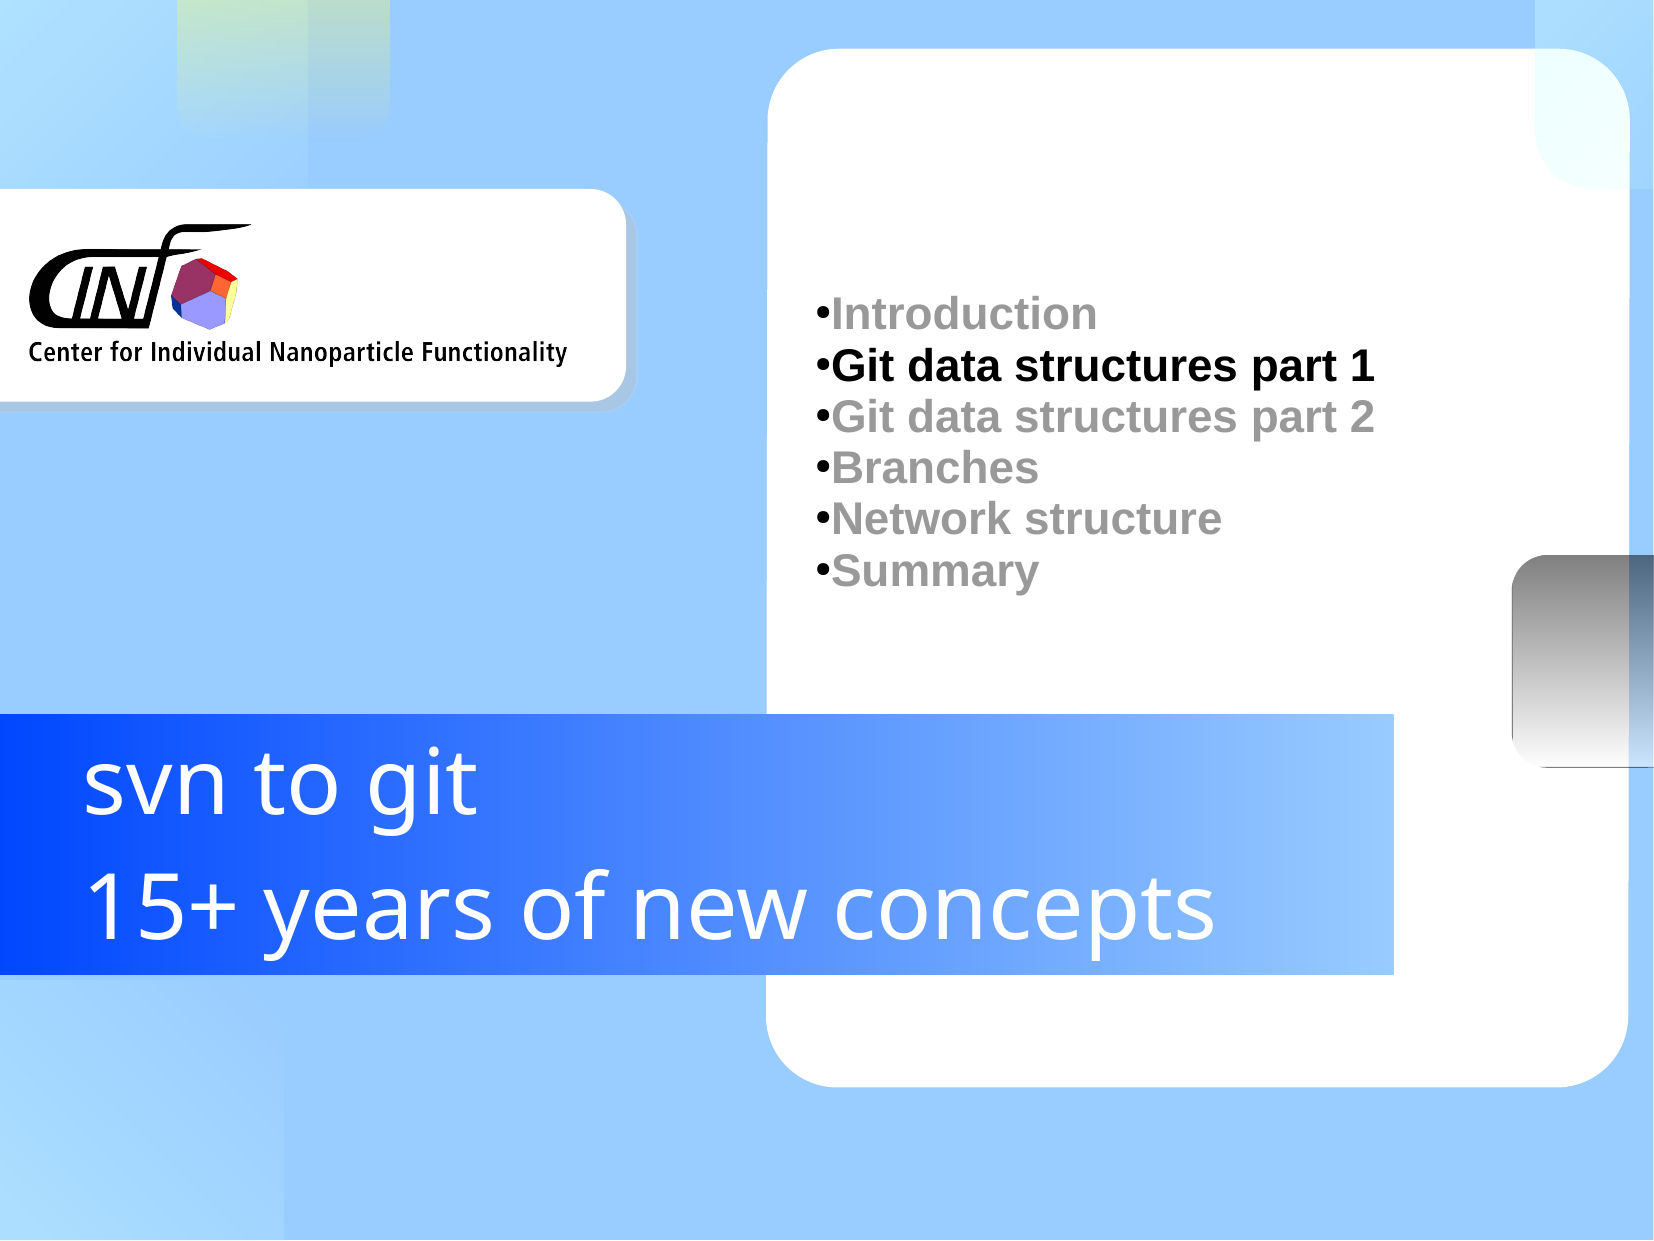

Introduction
Git data structures part 1
Git data structures part 2
Branches
Network structure
Summary
# svn to git 15+ years of new concepts